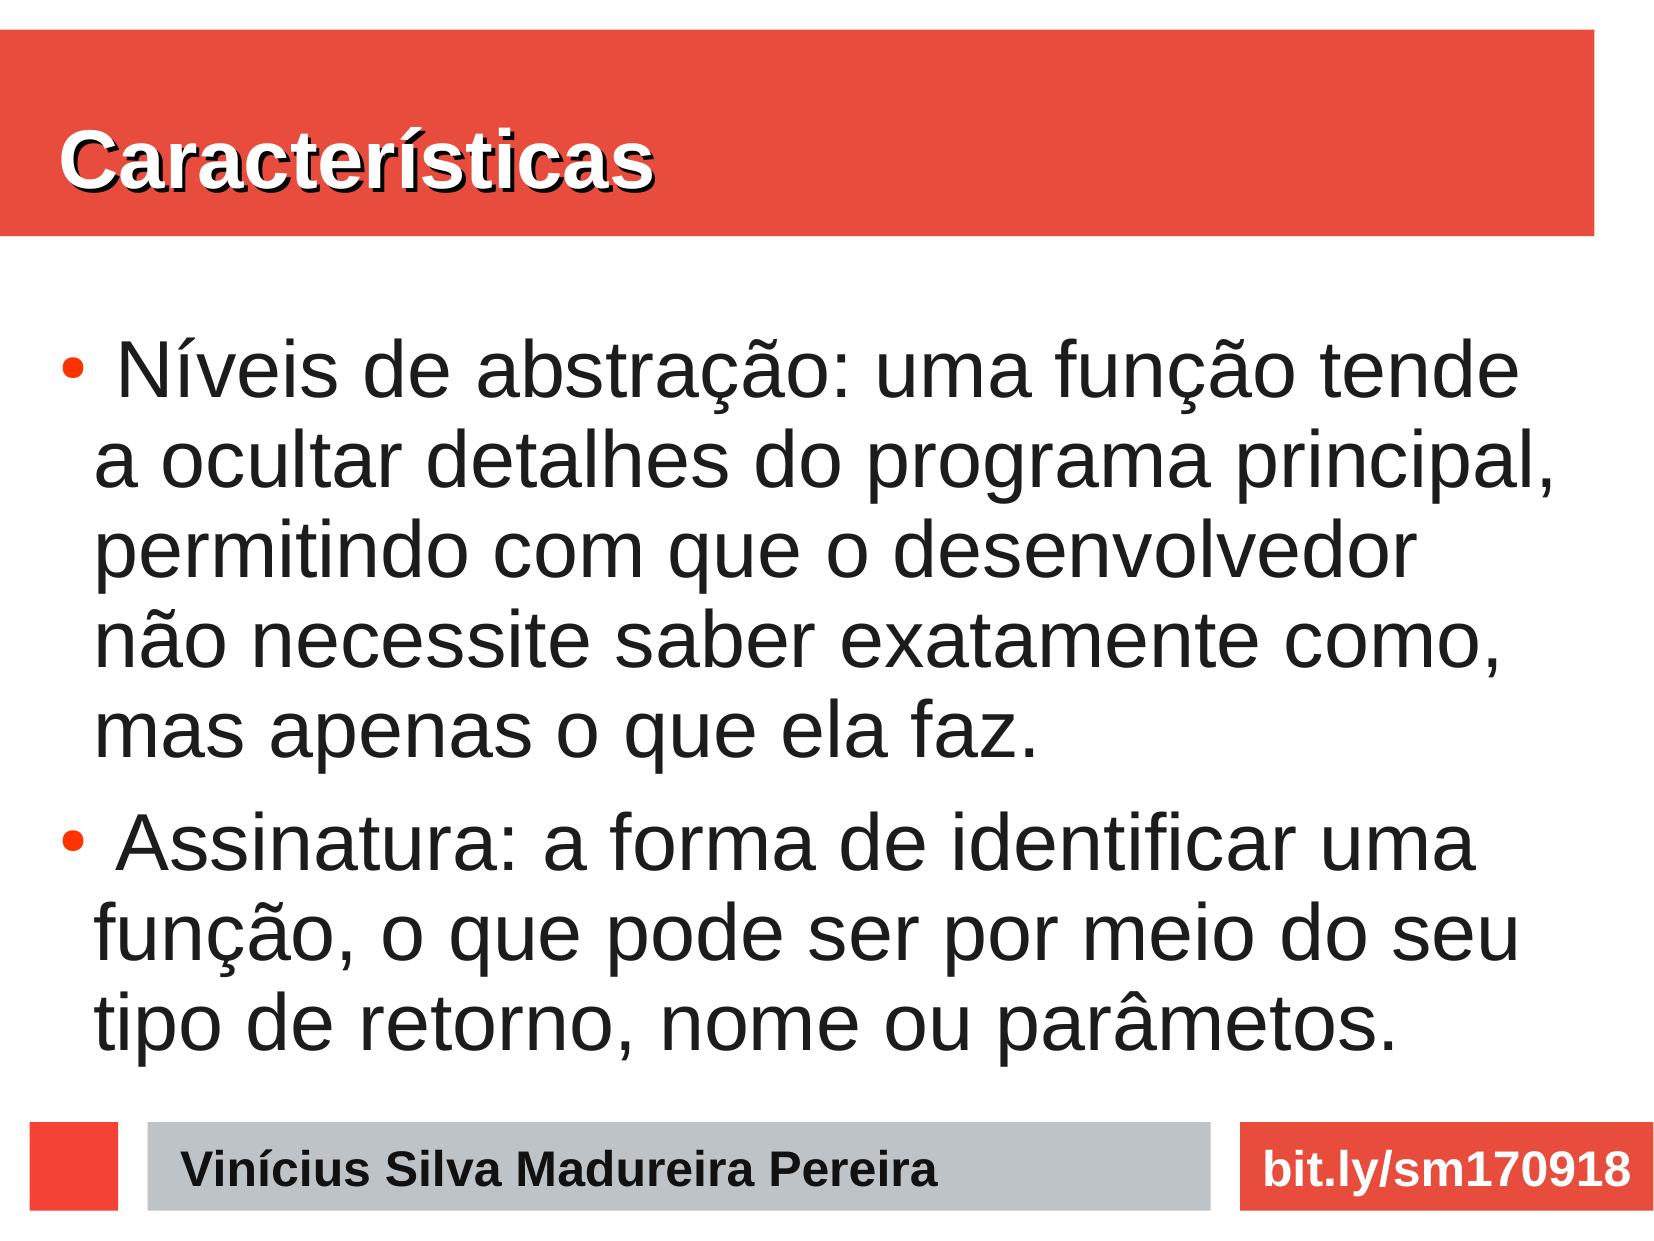

# Características
 Níveis de abstração: uma função tende a ocultar detalhes do programa principal, permitindo com que o desenvolvedor não necessite saber exatamente como, mas apenas o que ela faz.
 Assinatura: a forma de identificar uma função, o que pode ser por meio do seu tipo de retorno, nome ou parâmetos.
Vinícius Silva Madureira Pereira
bit.ly/sm170918